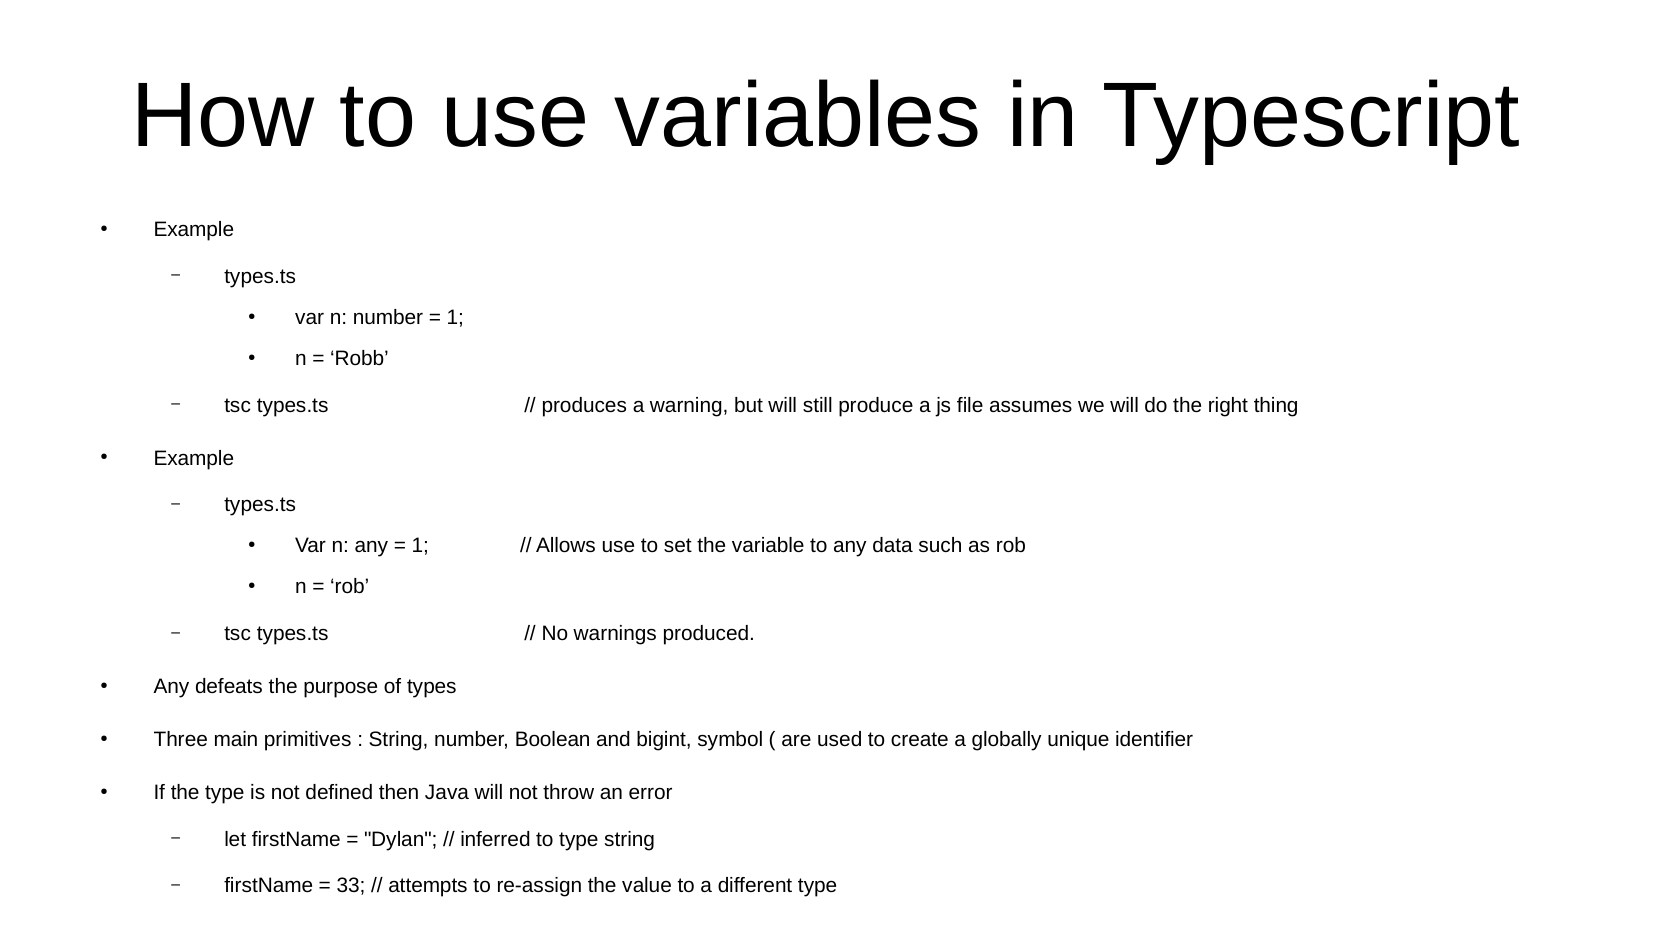

# How to use variables in Typescript
Example
types.ts
var n: number = 1;
n = ‘Robb’
tsc types.ts 			// produces a warning, but will still produce a js file assumes we will do the right thing
Example
types.ts
Var n: any = 1; 		// Allows use to set the variable to any data such as rob
n = ‘rob’
tsc types.ts			// No warnings produced.
Any defeats the purpose of types
Three main primitives : String, number, Boolean and bigint, symbol ( are used to create a globally unique identifier
If the type is not defined then Java will not throw an error
let firstName = "Dylan"; // inferred to type string
firstName = 33; // attempts to re-assign the value to a different type